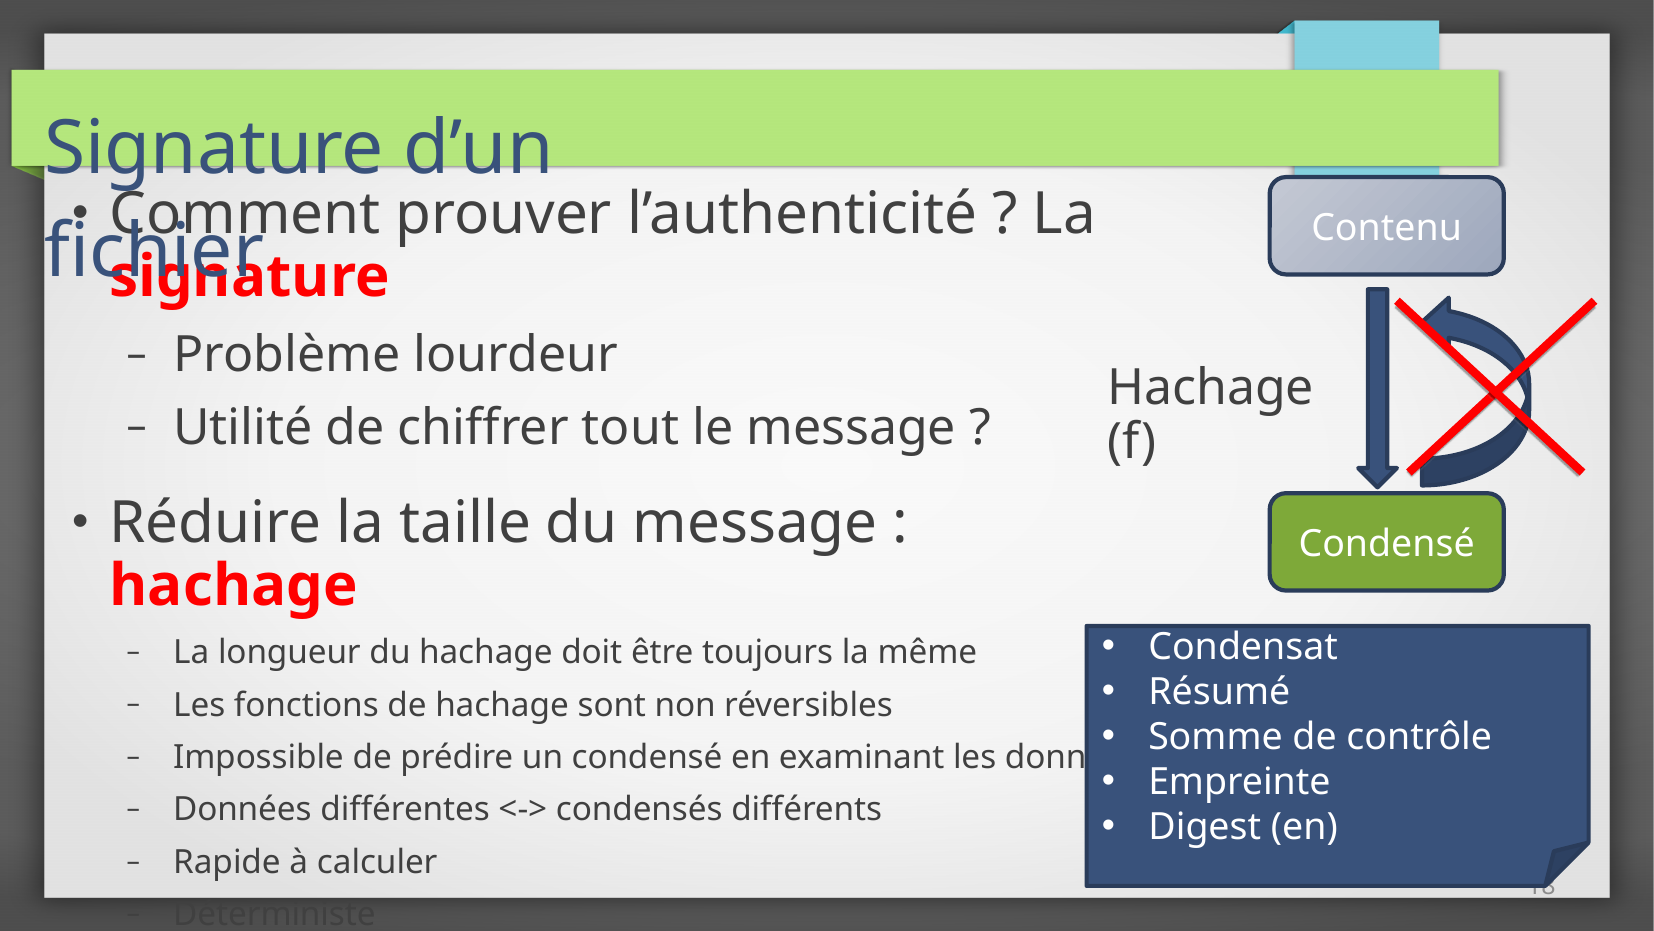

Signature d’un fichier
Comment prouver l’authenticité ? La signature
Problème lourdeur
Utilité de chiffrer tout le message ?
Réduire la taille du message : hachage
La longueur du hachage doit être toujours la même
Les fonctions de hachage sont non réversibles
Impossible de prédire un condensé en examinant les données
Données différentes <-> condensés différents
Rapide à calculer
Déterministe
Contenu
Hachage (f)
Condensé
Condensat
Résumé
Somme de contrôle
Empreinte
Digest (en)